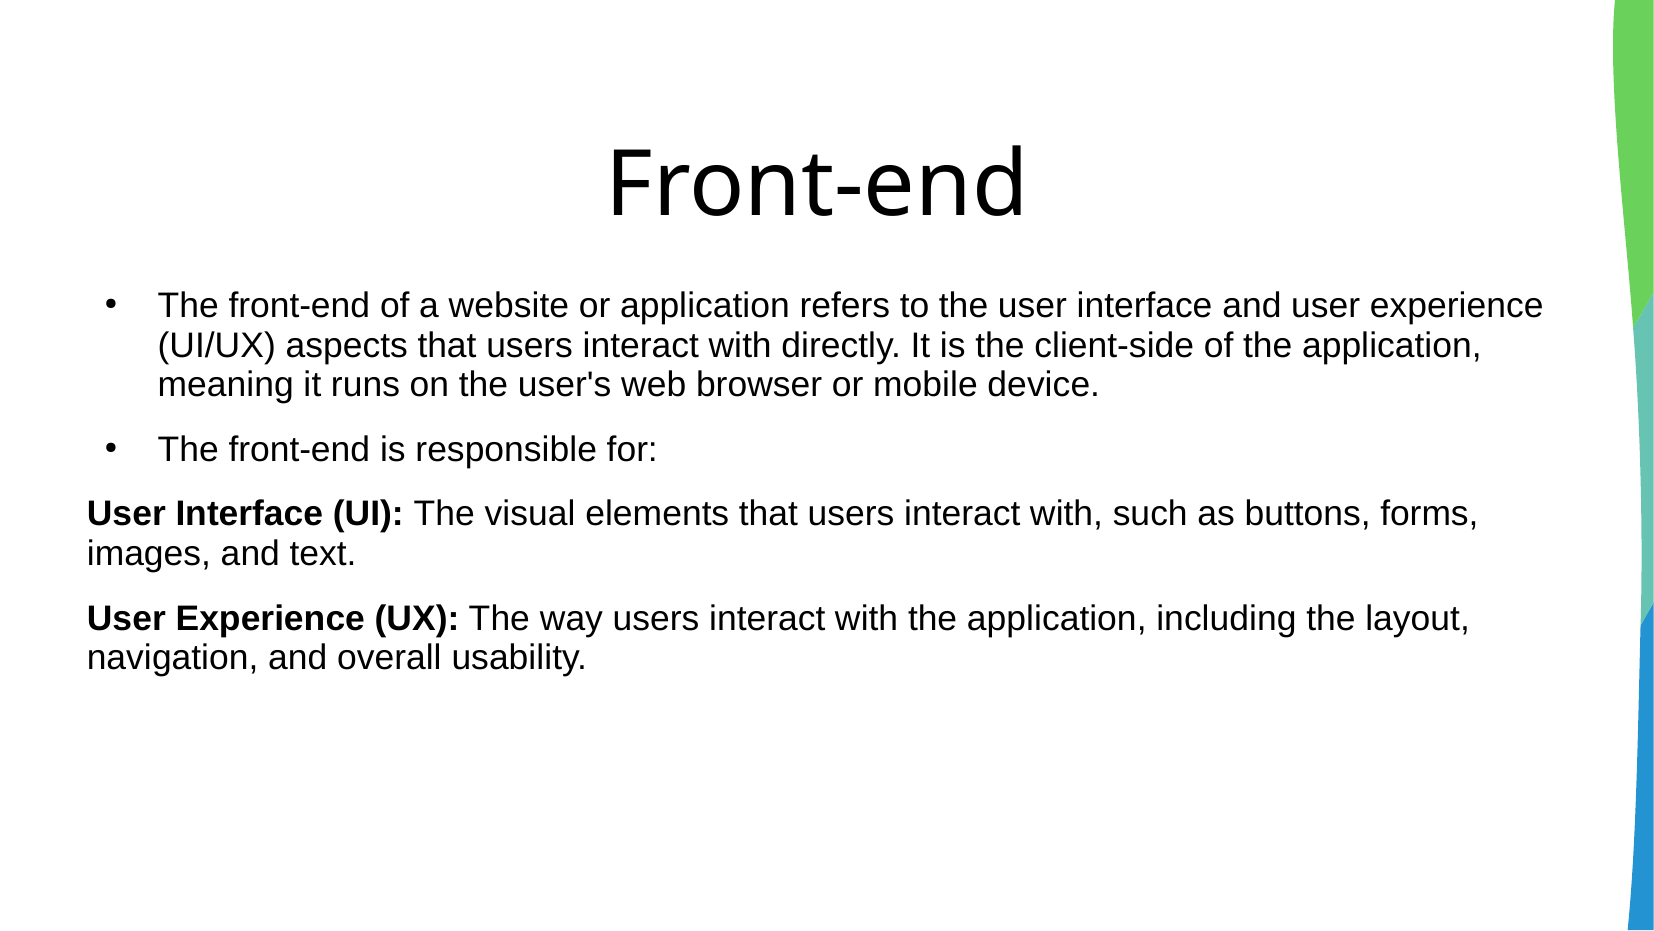

# Front-end
The front-end of a website or application refers to the user interface and user experience (UI/UX) aspects that users interact with directly. It is the client-side of the application, meaning it runs on the user's web browser or mobile device.
The front-end is responsible for:
User Interface (UI): The visual elements that users interact with, such as buttons, forms, images, and text.
User Experience (UX): The way users interact with the application, including the layout, navigation, and overall usability.